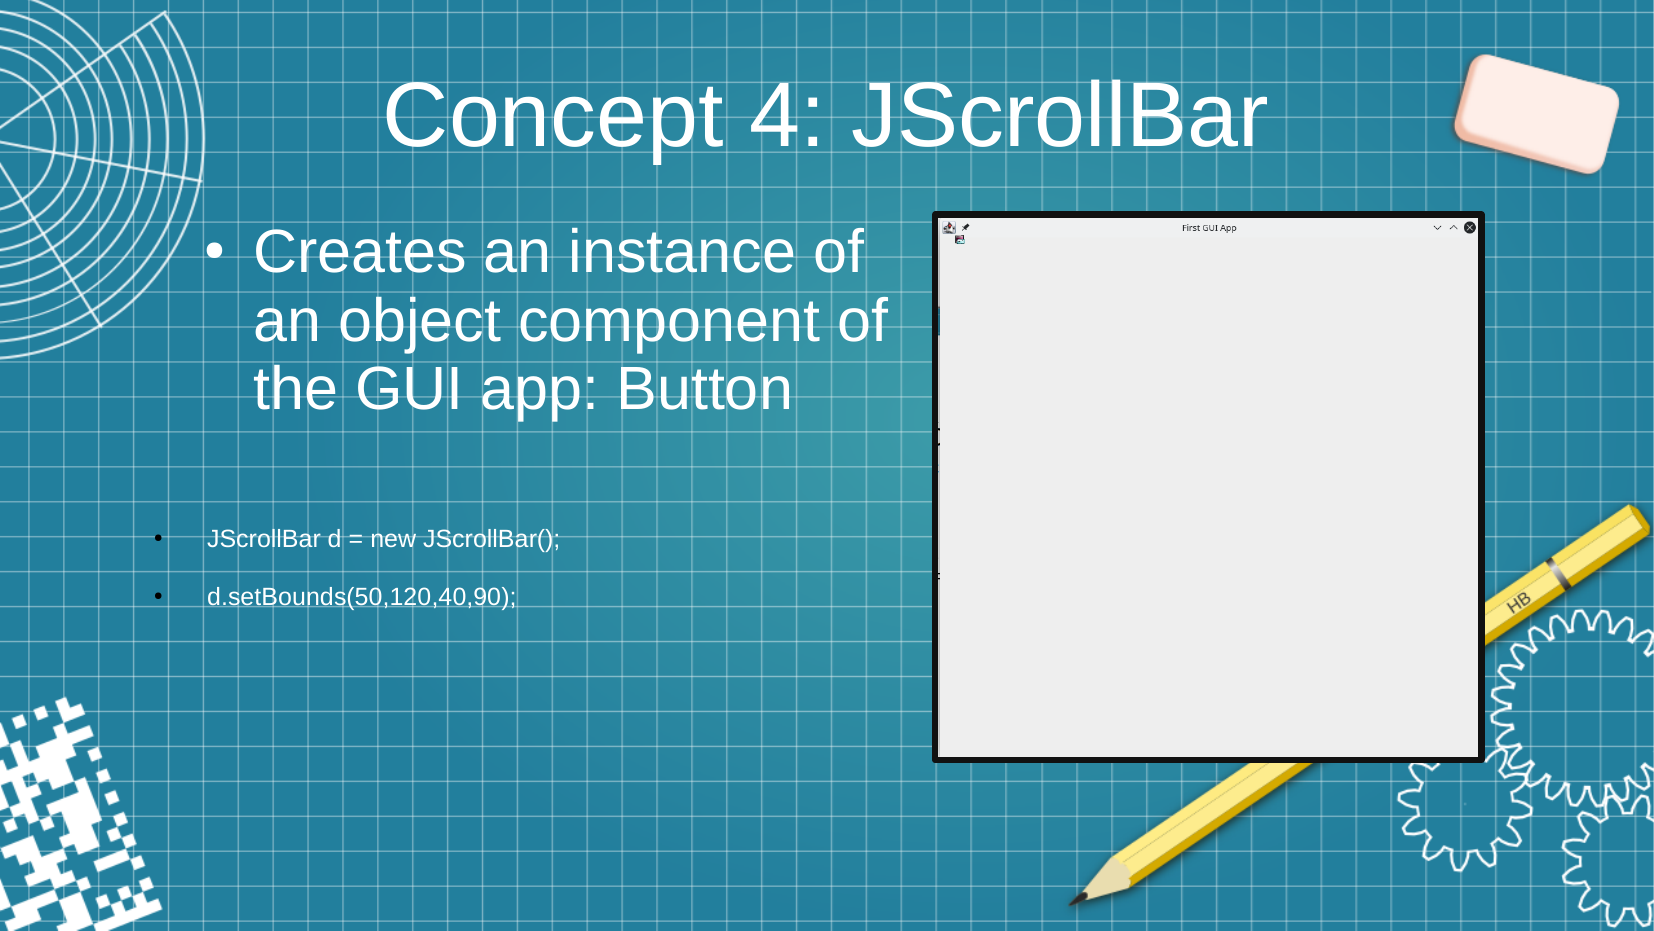

# Concept 4: JScrollBar
Creates an instance of an object component of the GUI app: Button
JScrollBar d = new JScrollBar();
d.setBounds(50,120,40,90);